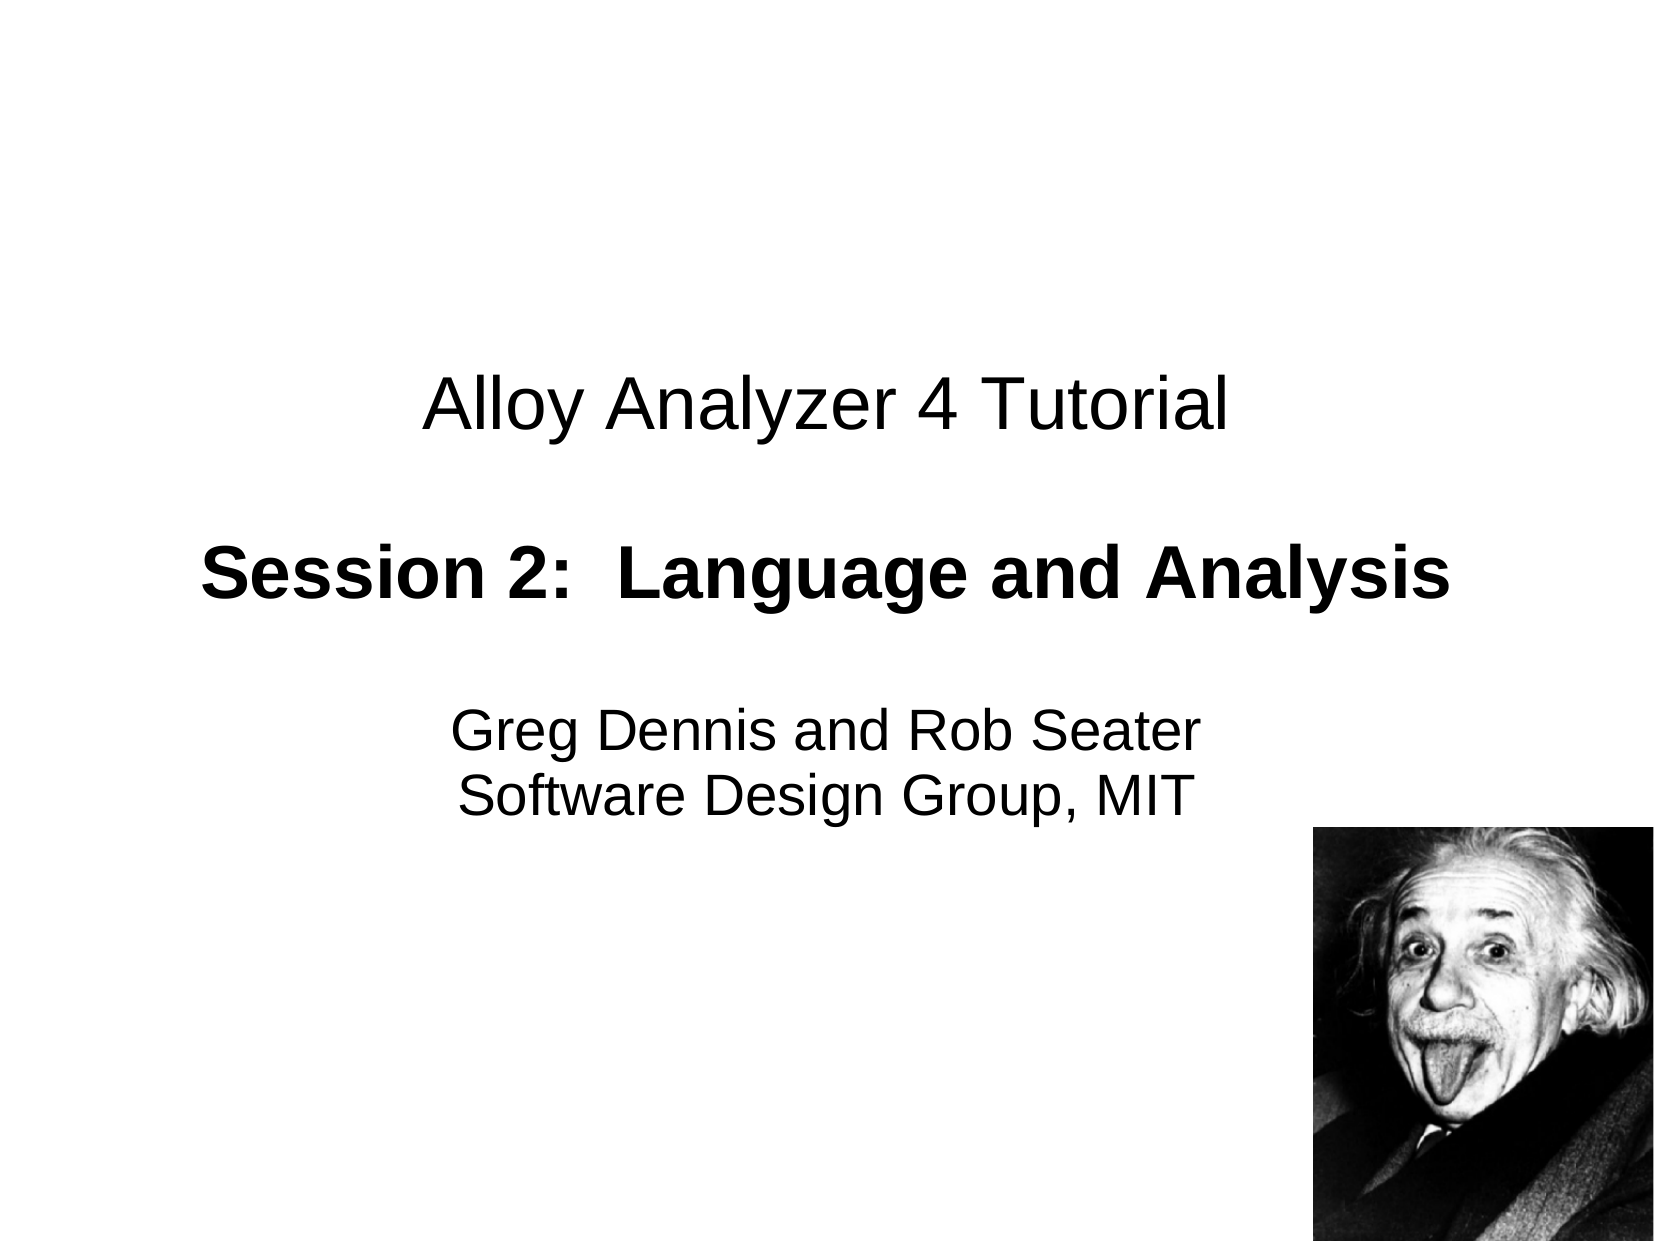

# Alloy Analyzer 4 Tutorial
Session 2: Language and Analysis
Greg Dennis and Rob Seater
Software Design Group, MIT